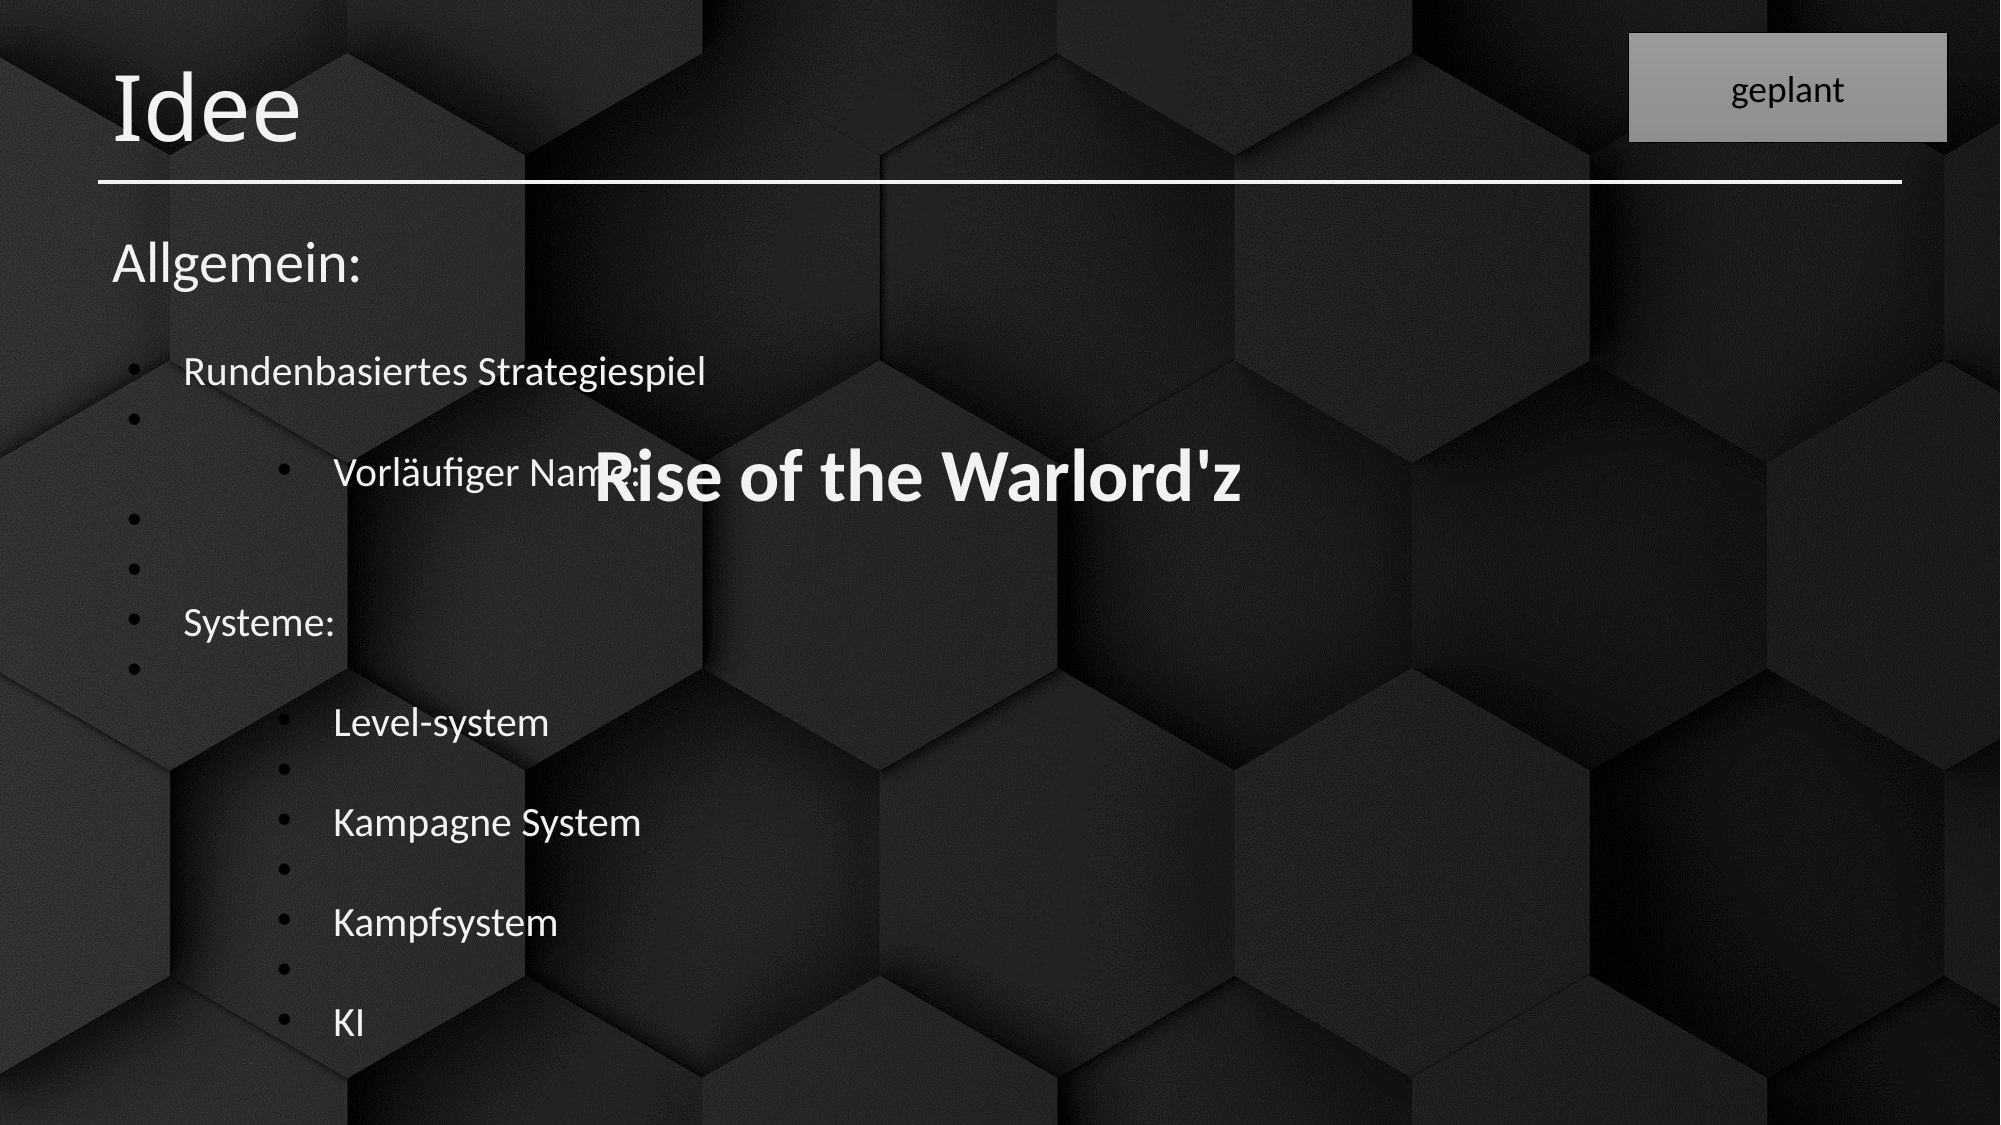

geplant
Idee
#
Allgemein:
Rundenbasiertes Strategiespiel
Vorläufiger Name:
Systeme:
Level-system
Kampagne System
Kampfsystem
KI
Rise of the Warlord'z